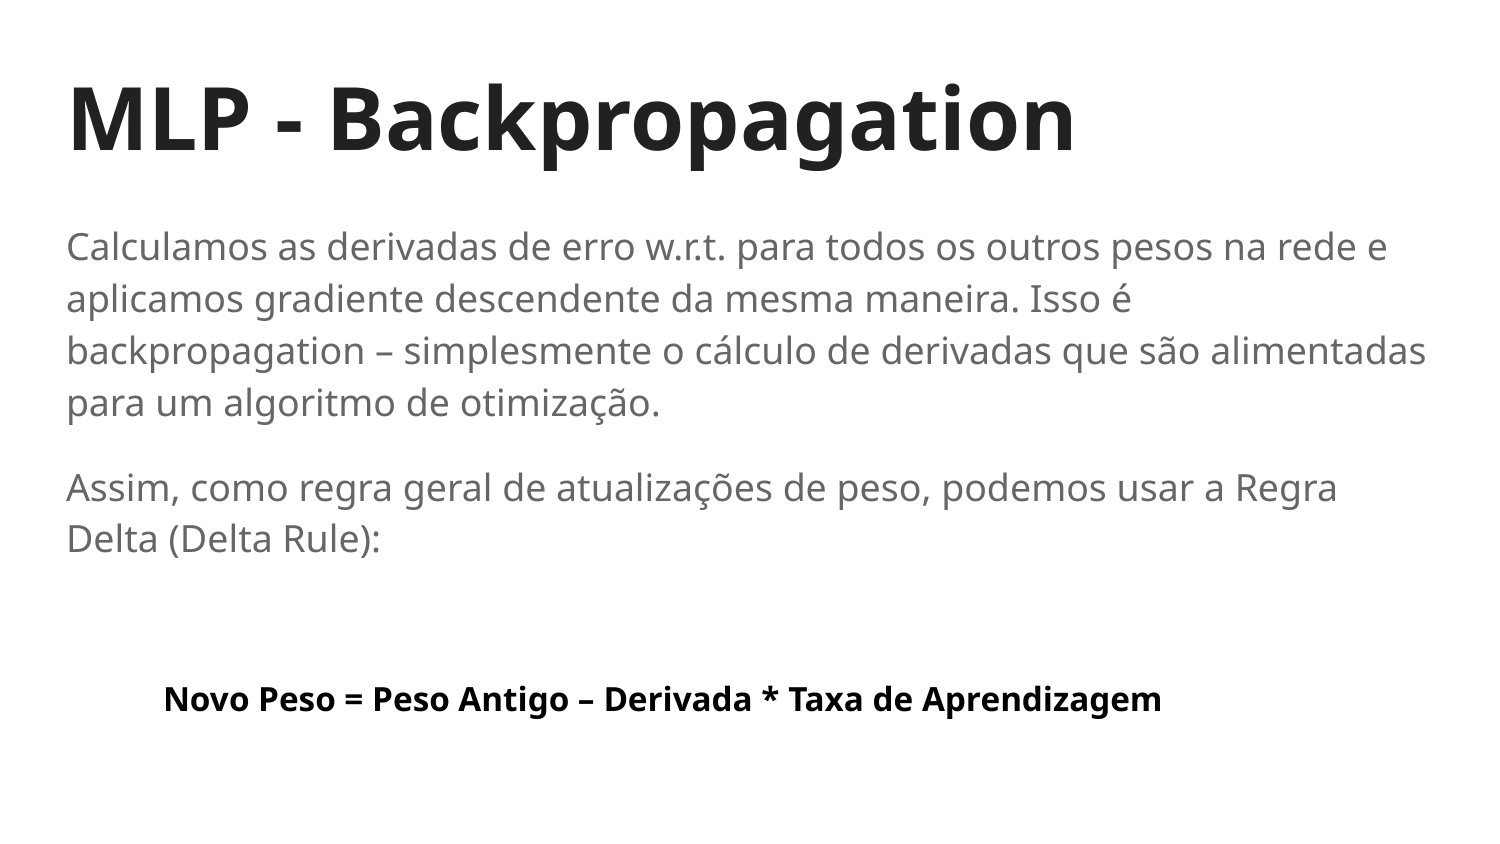

# MLP - Backpropagation
Calculamos as derivadas de erro w.r.t. para todos os outros pesos na rede e aplicamos gradiente descendente da mesma maneira. Isso é backpropagation – simplesmente o cálculo de derivadas que são alimentadas para um algoritmo de otimização.
Assim, como regra geral de atualizações de peso, podemos usar a Regra Delta (Delta Rule):
Novo Peso = Peso Antigo – Derivada * Taxa de Aprendizagem